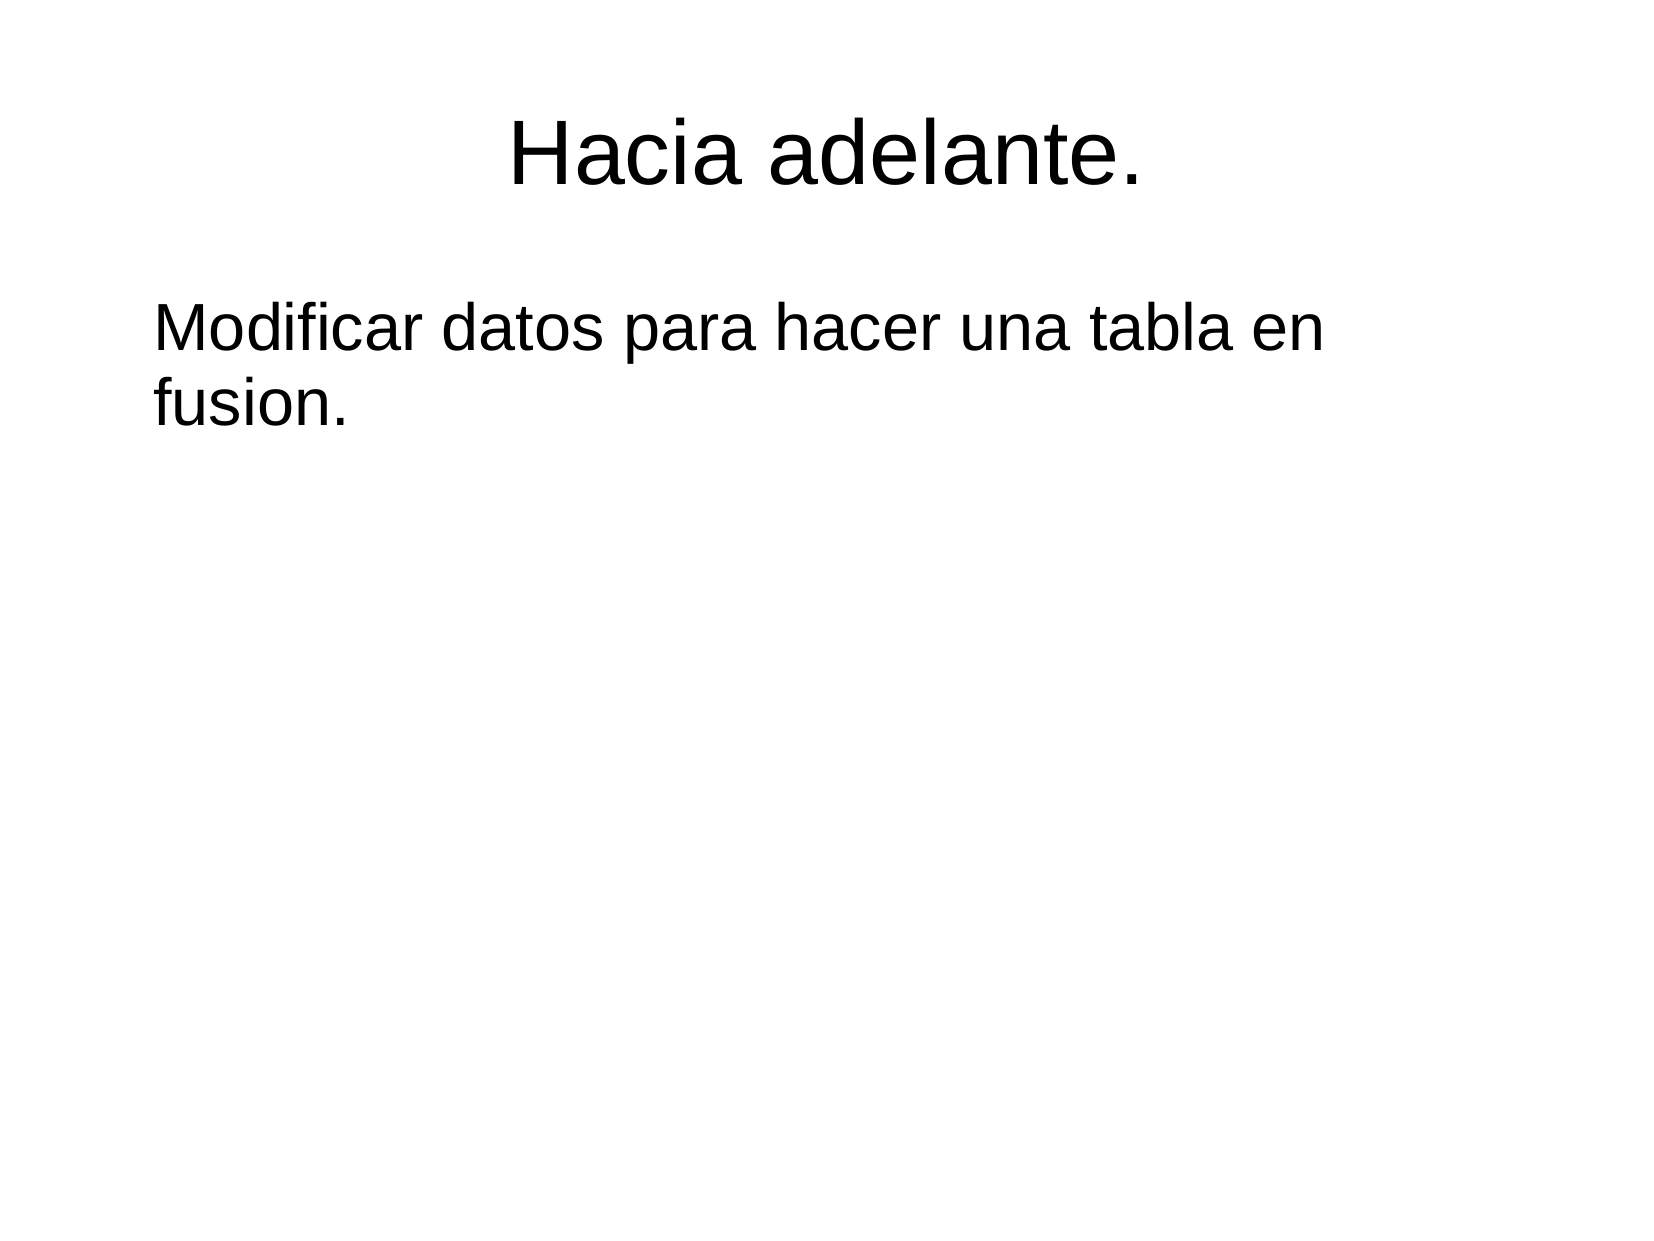

# Hacia adelante.
Modificar datos para hacer una tabla en fusion.